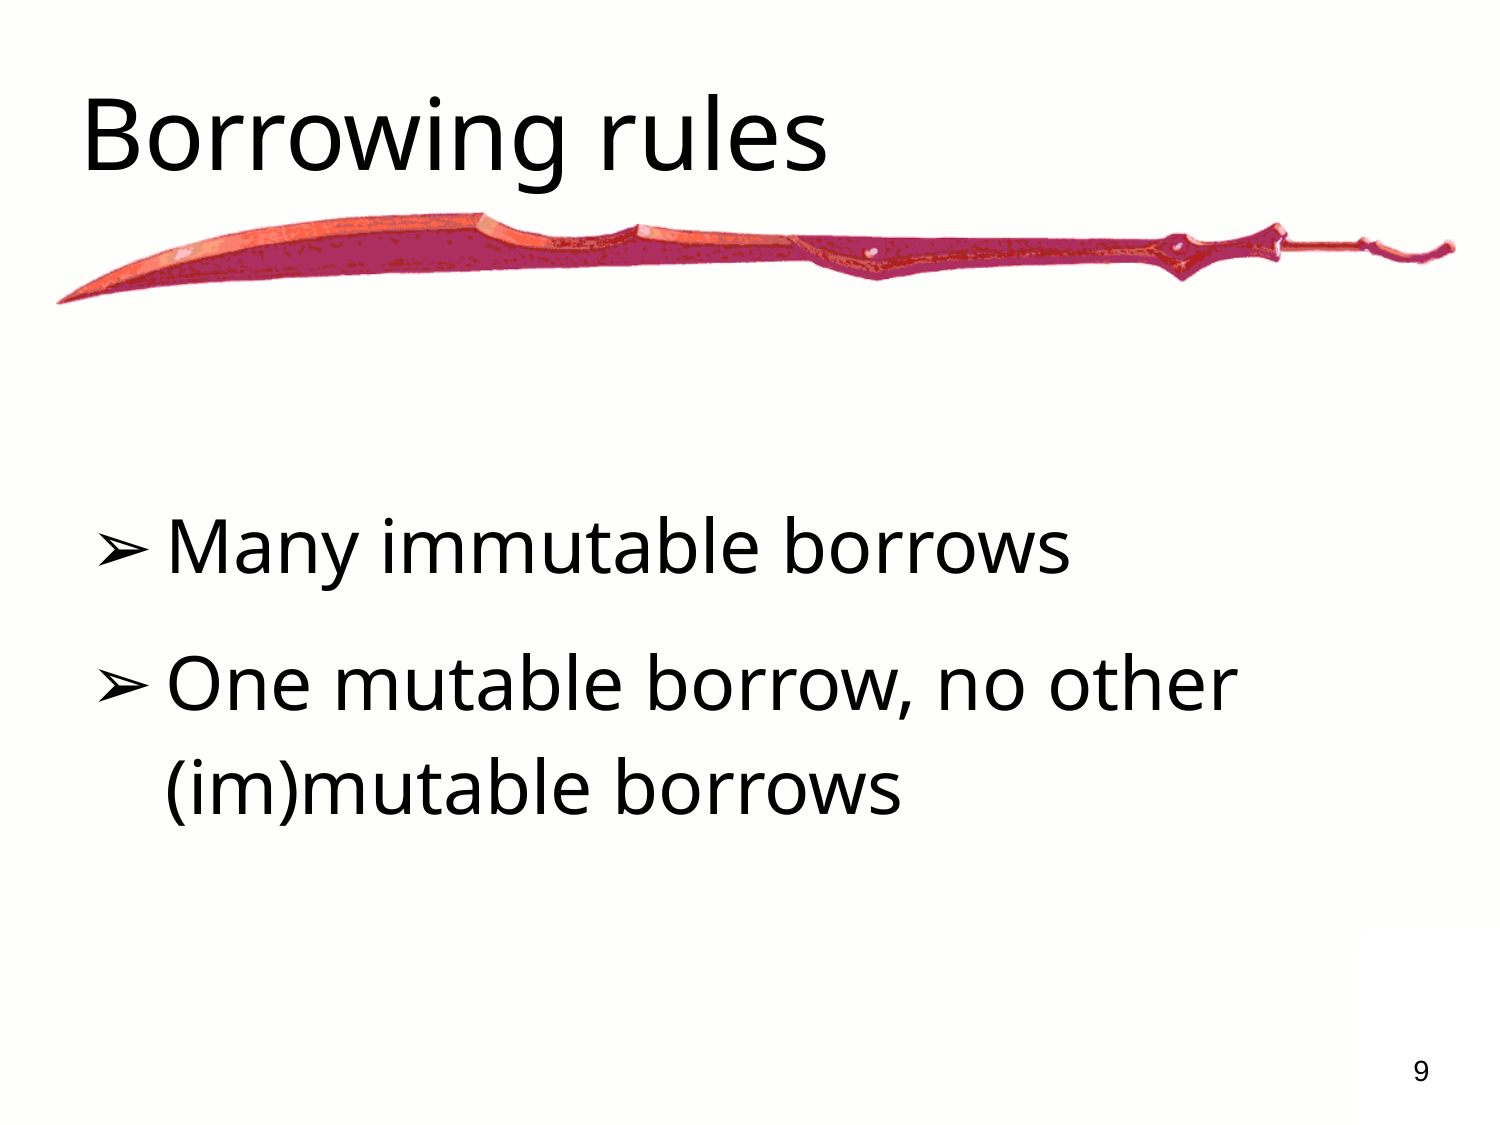

# Borrowing rules
Many immutable borrows
One mutable borrow, no other (im)mutable borrows